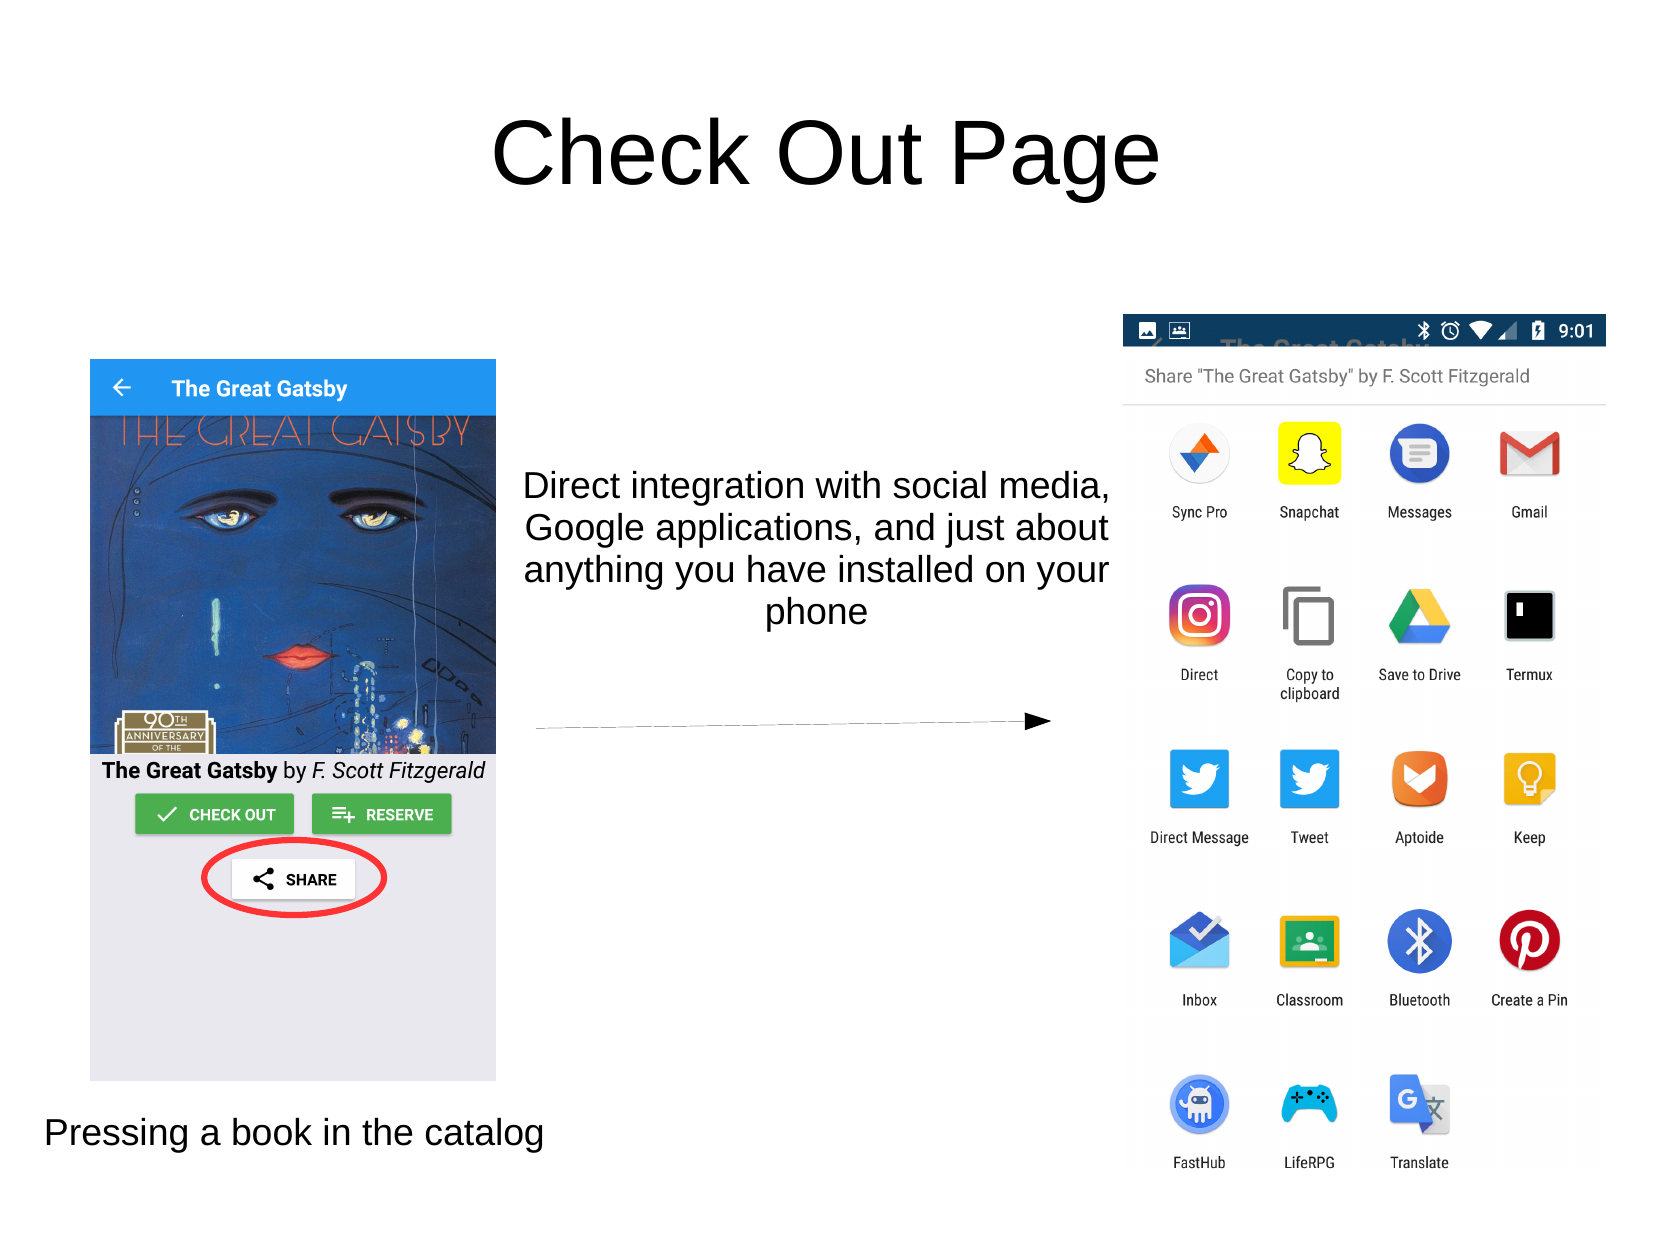

# Check Out Page
Direct integration with social media,
Google applications, and just about
anything you have installed on your
phone
Pressing a book in the catalog